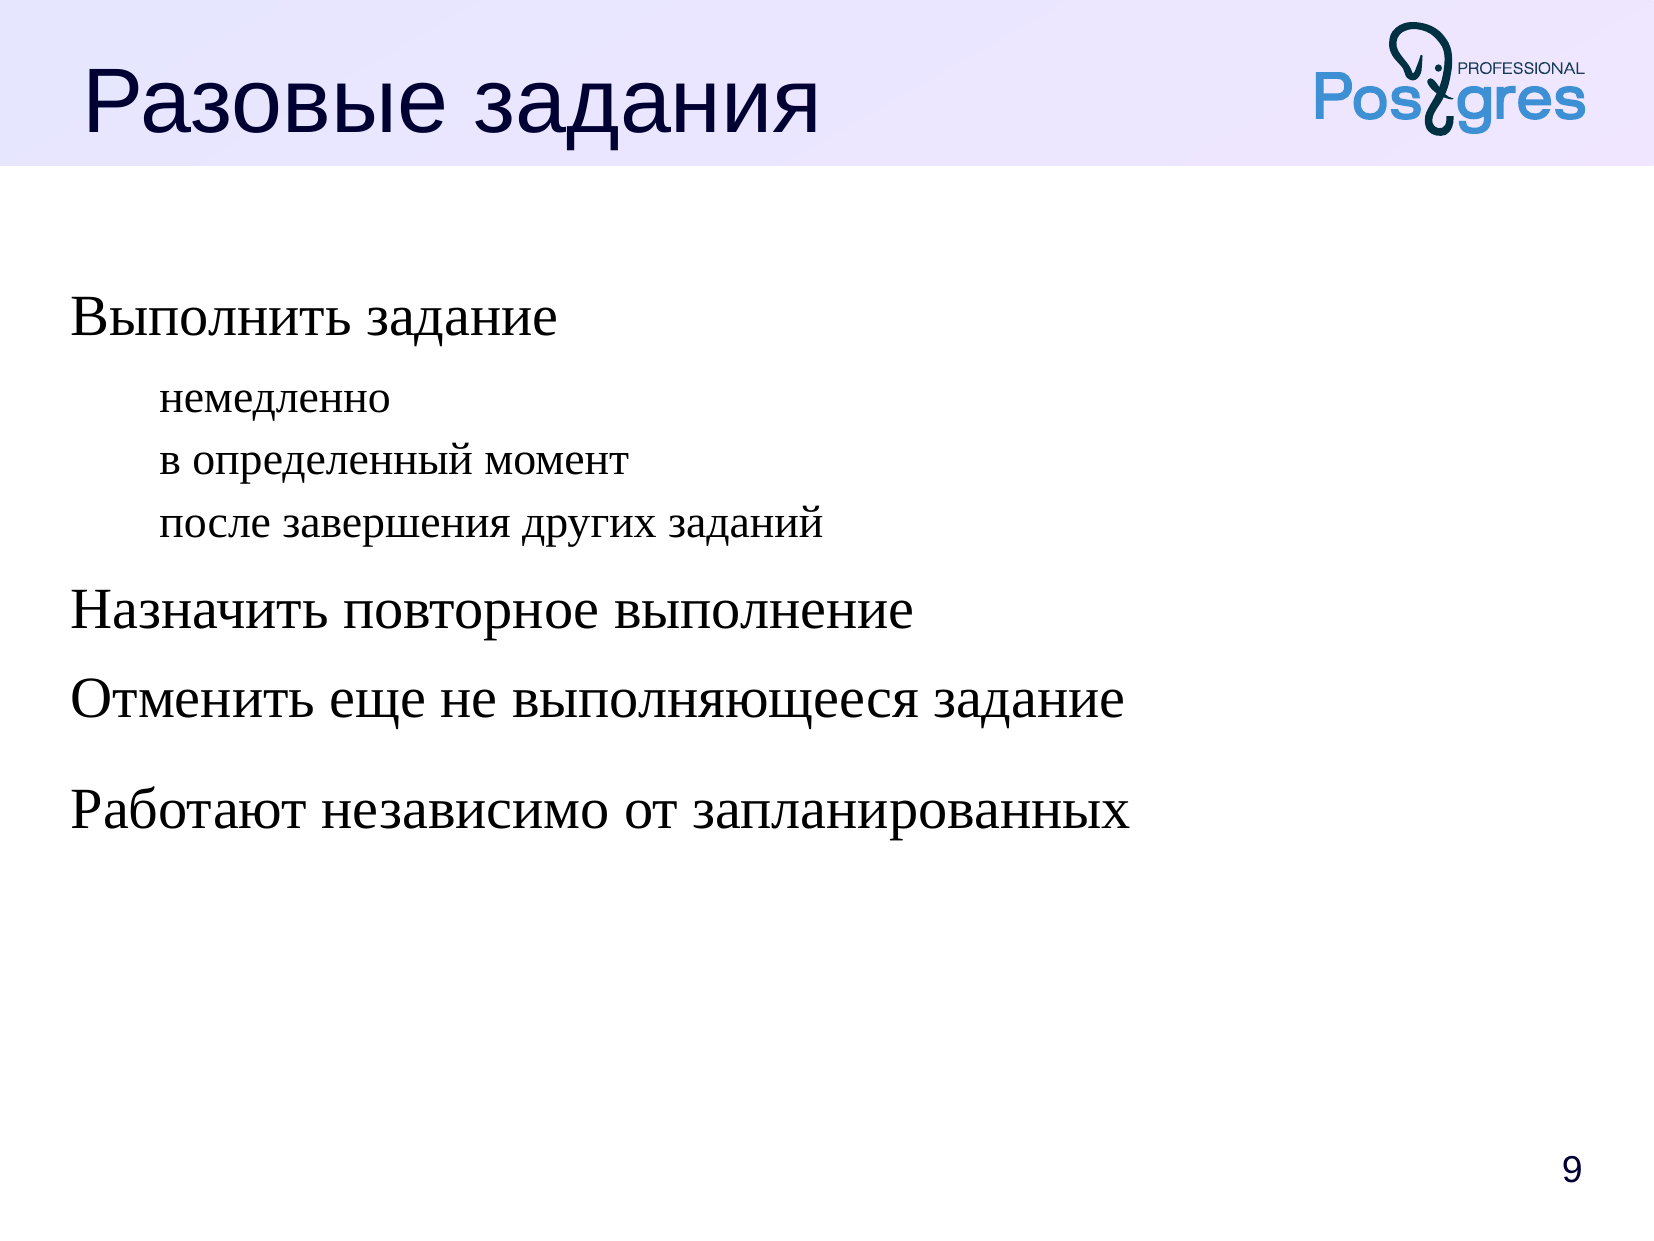

# Разовые задания
Выполнить задание
немедленно
в определенный момент
после завершения других заданий
Назначить повторное выполнение
Отменить еще не выполняющееся задание
Работают независимо от запланированных